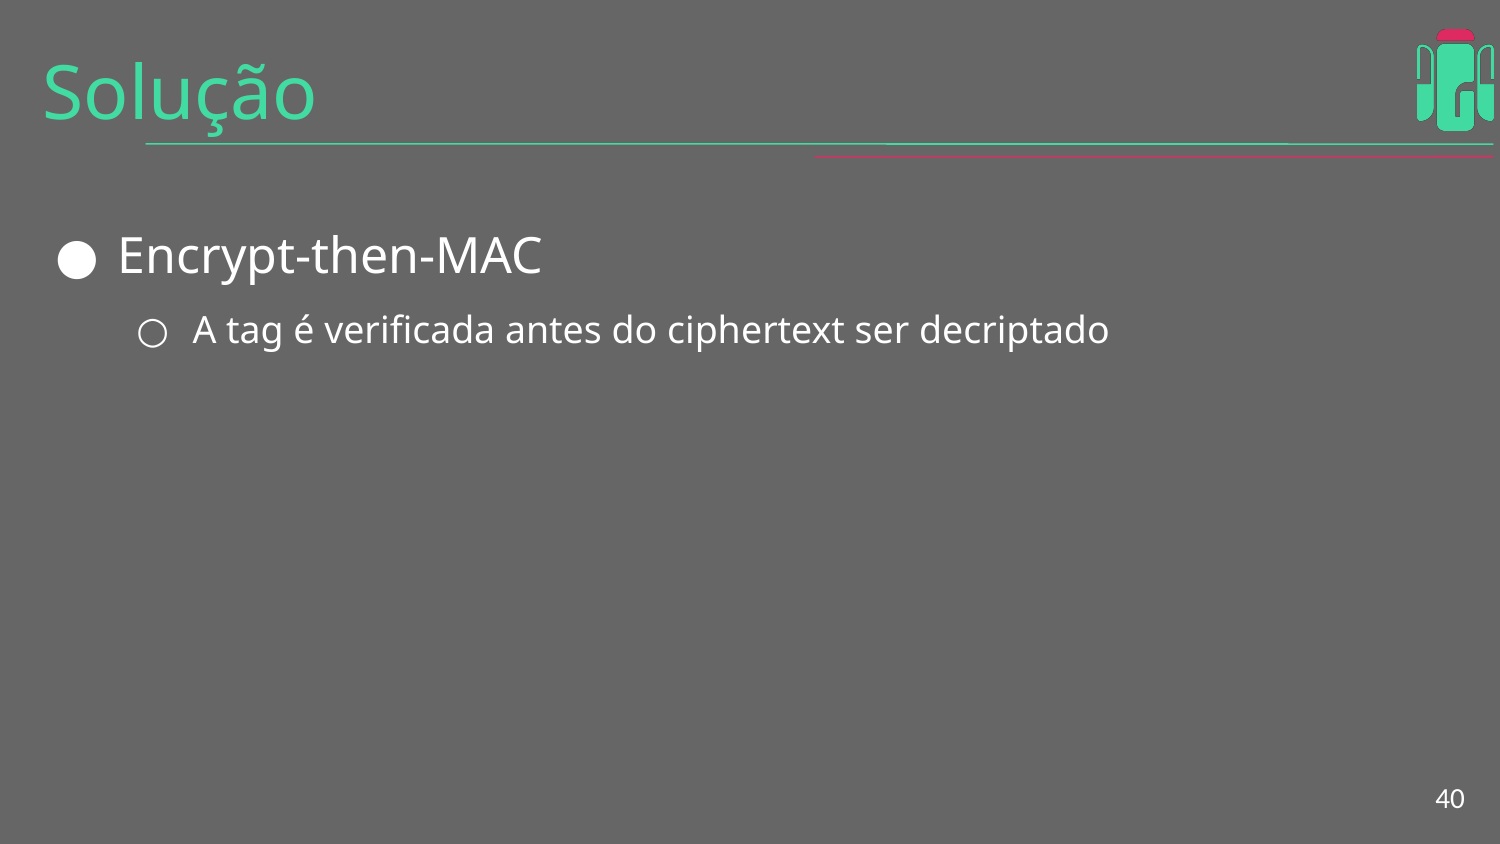

# Solução
Encrypt-then-MAC
A tag é verificada antes do ciphertext ser decriptado